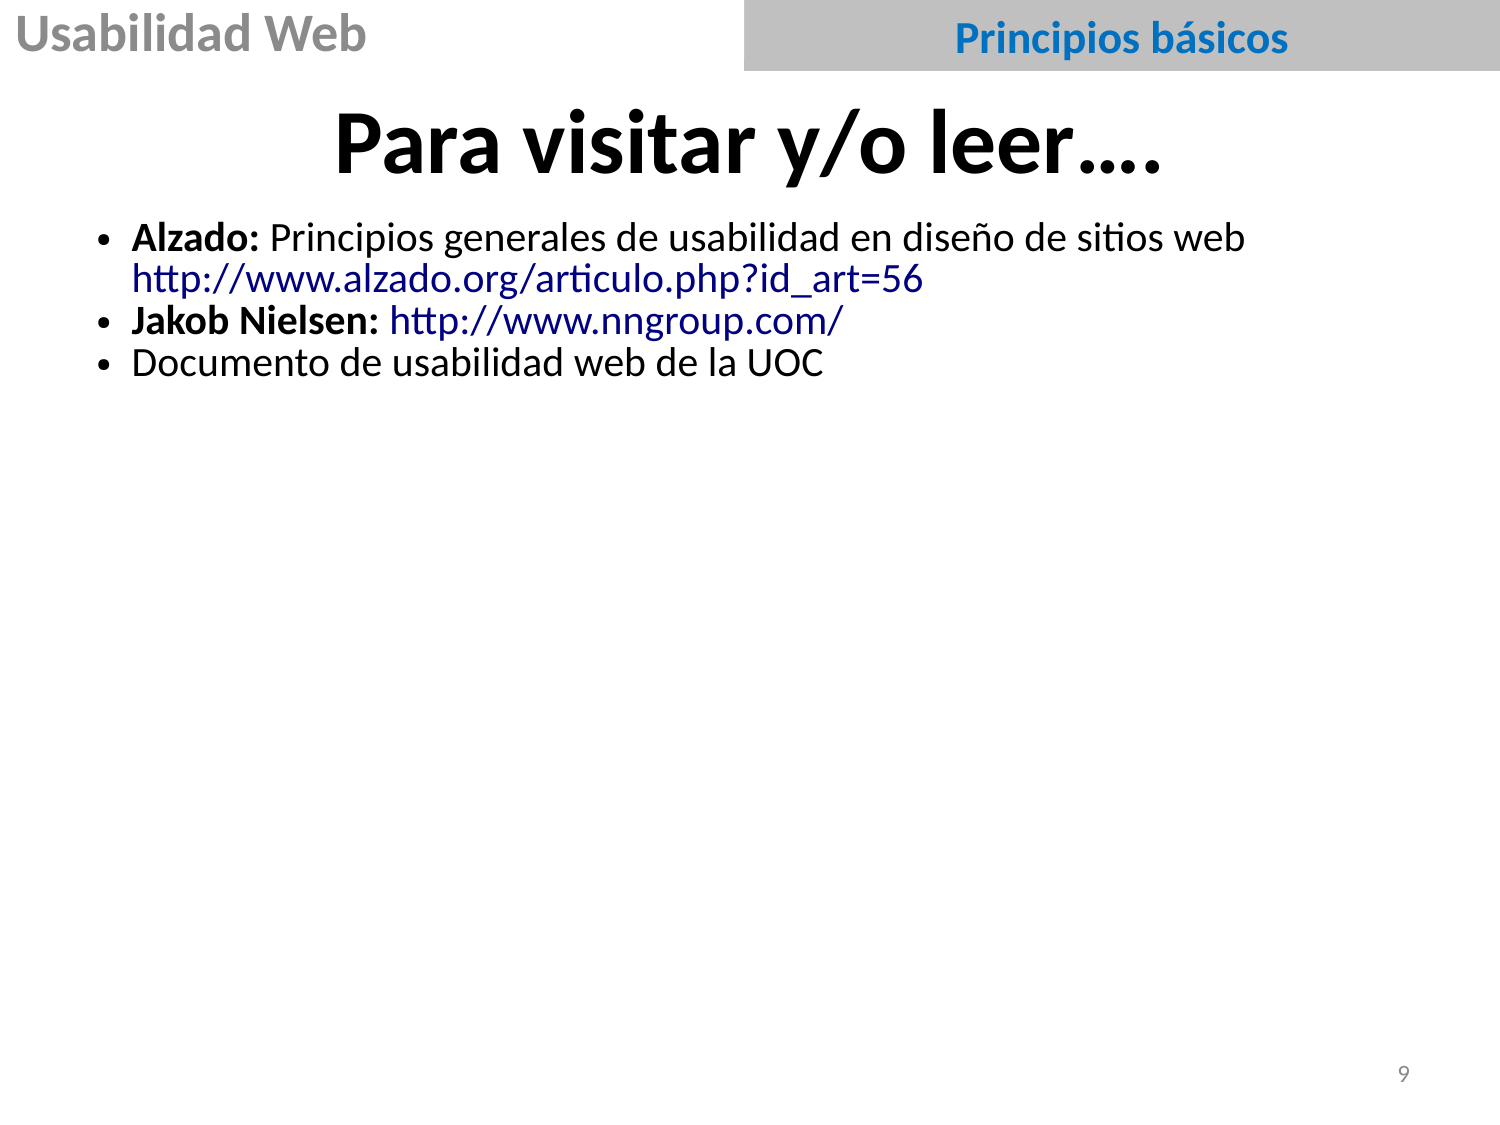

Usabilidad Web
# Principios básicos
Para visitar y/o leer….
Alzado: Principios generales de usabilidad en diseño de sitios web http://www.alzado.org/articulo.php?id_art=56
Jakob Nielsen: http://www.nngroup.com/
Documento de usabilidad web de la UOC